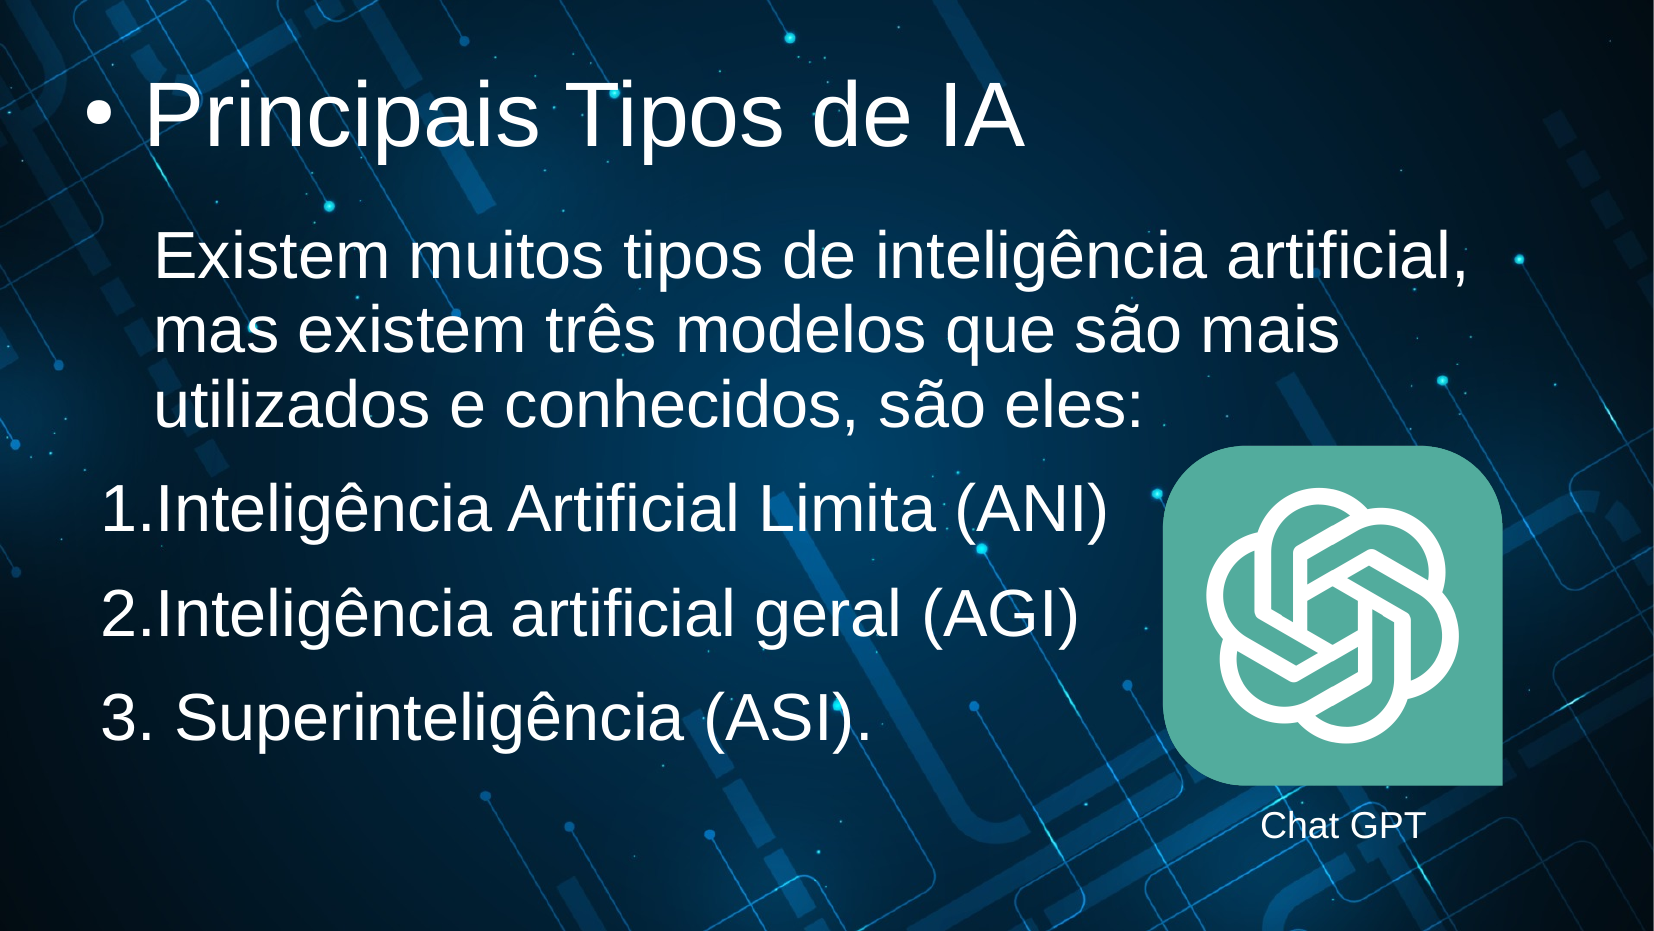

# Principais Tipos de IA
Existem muitos tipos de inteligência artificial, mas existem três modelos que são mais utilizados e conhecidos, são eles:
Inteligência Artificial Limita (ANI)
Inteligência artificial geral (AGI)
 Superinteligência (ASI).
Chat GPT